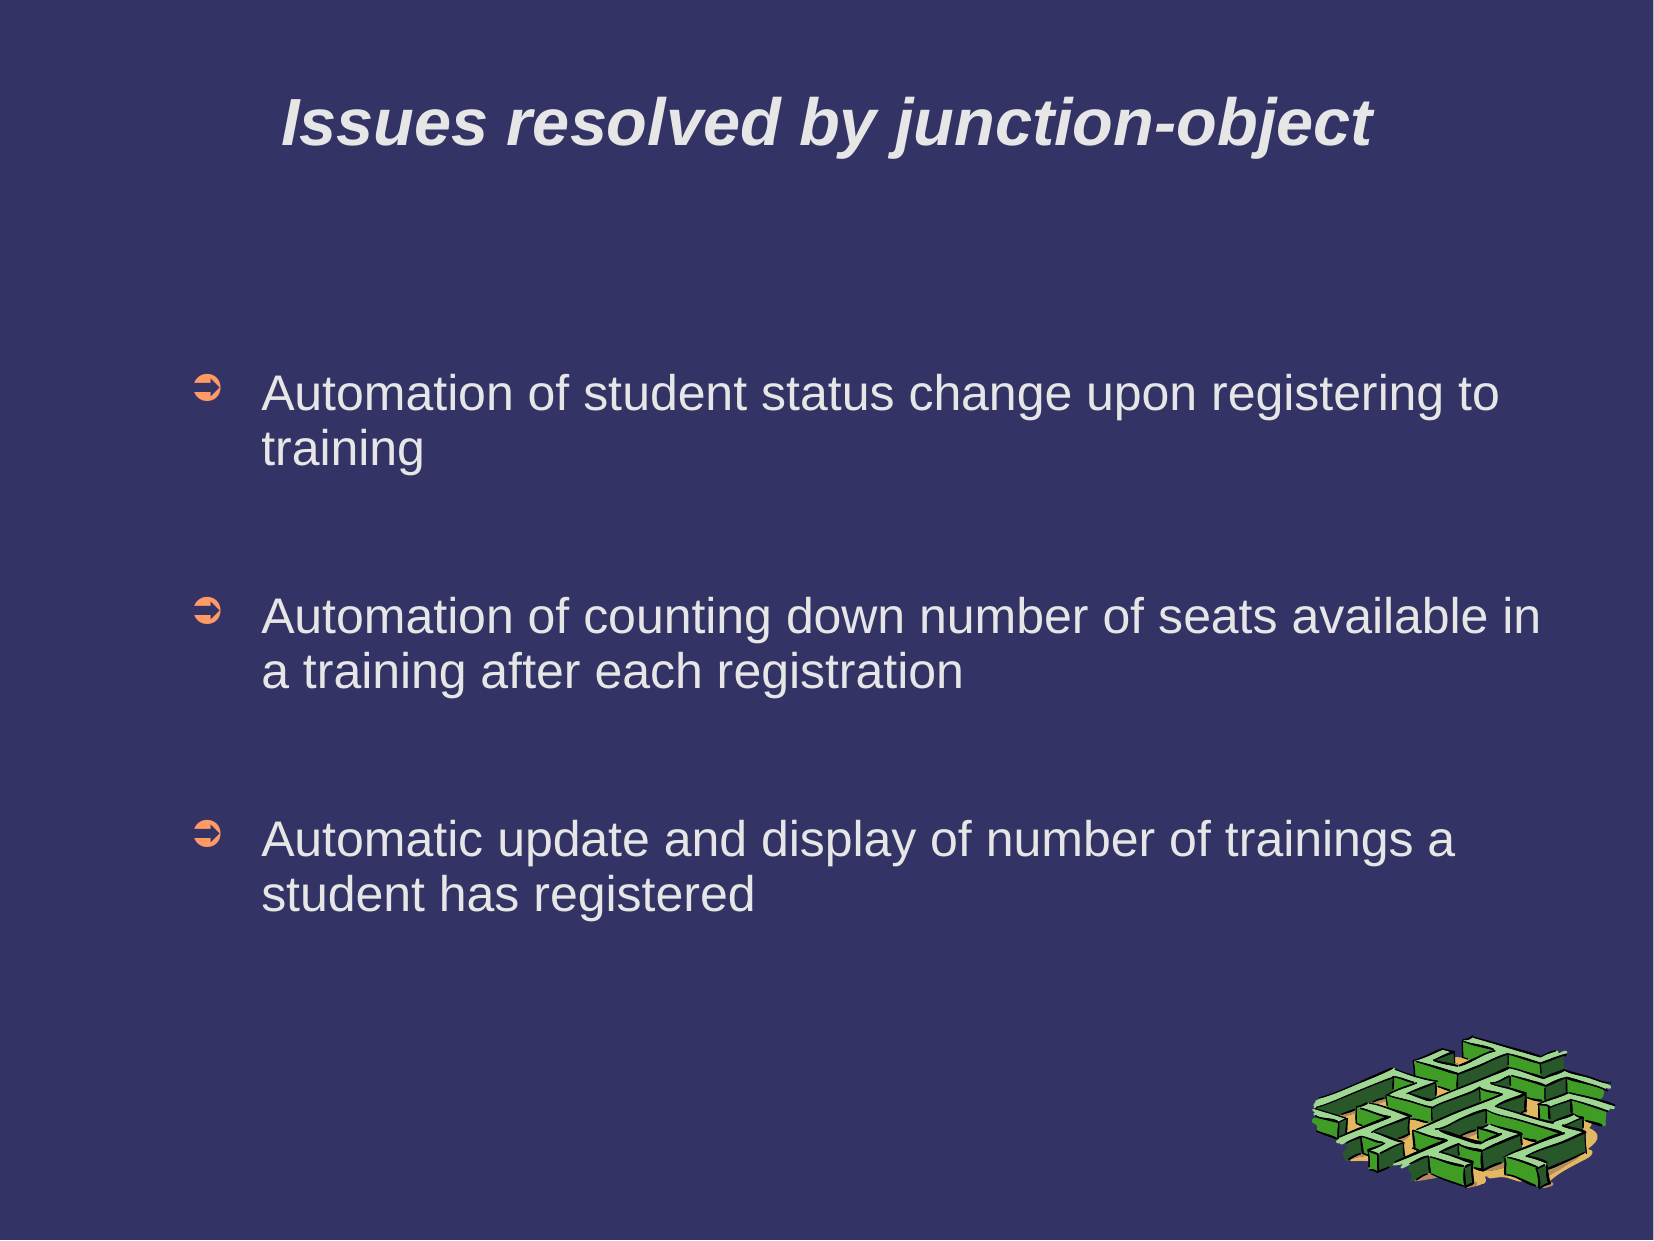

# Issues resolved by junction-object
Automation of student status change upon registering to training
Automation of counting down number of seats available in a training after each registration
Automatic update and display of number of trainings a student has registered